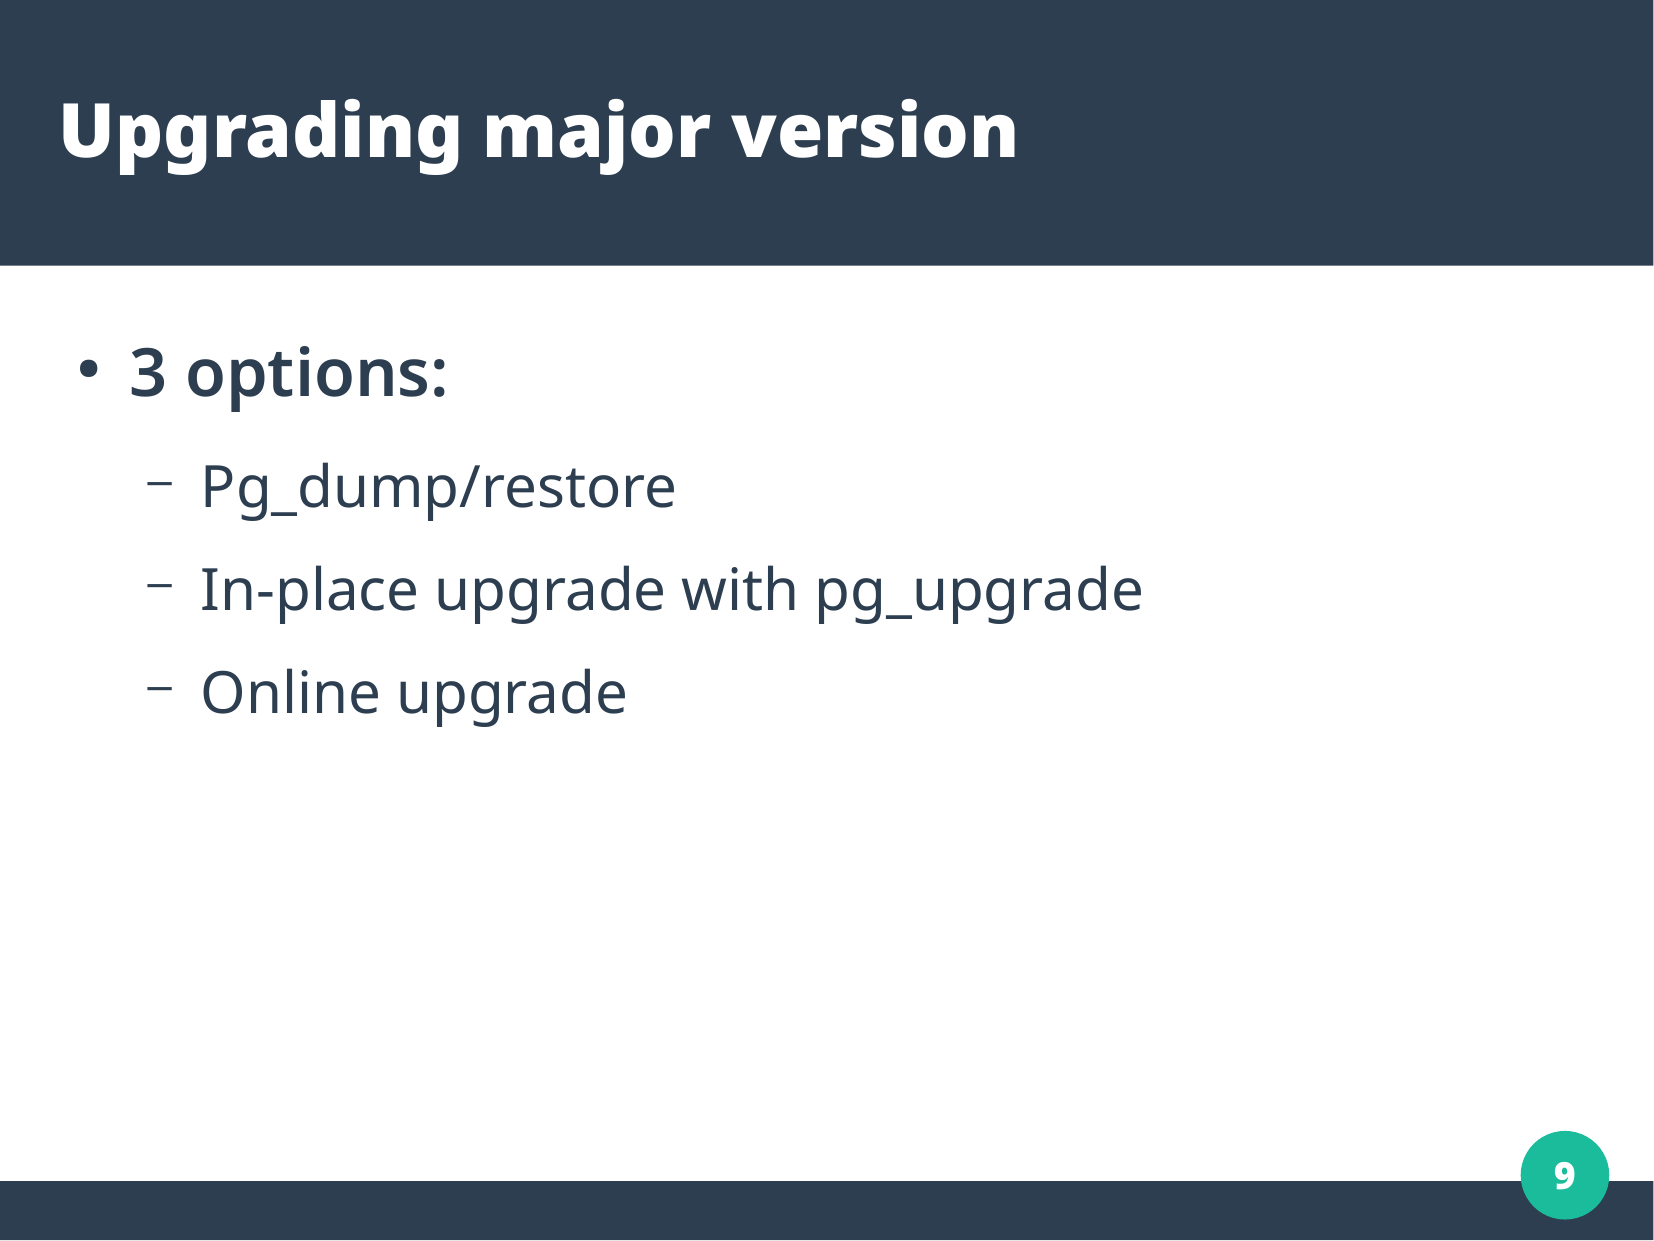

# Upgrading major version
3 options:
Pg_dump/restore
In-place upgrade with pg_upgrade
Online upgrade
9